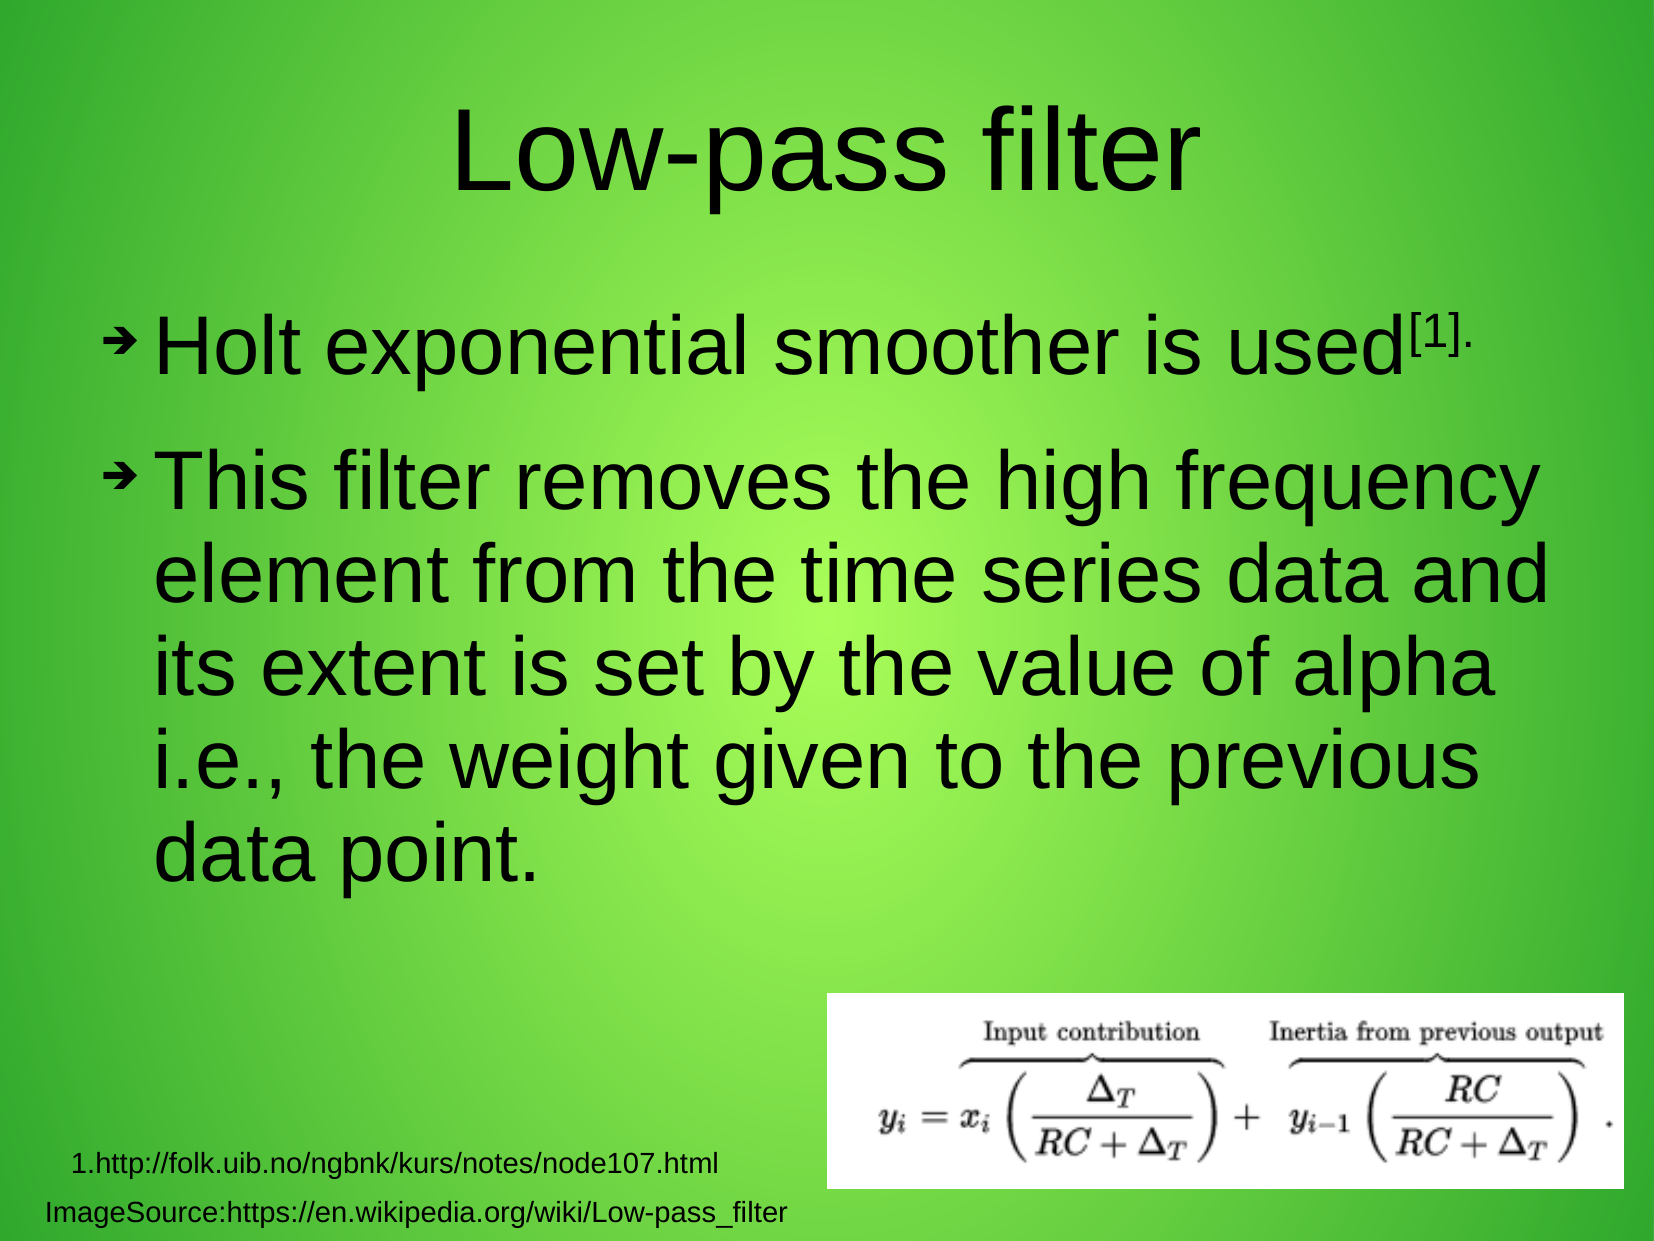

# Low-pass filter
Holt exponential smoother is used[1].
This filter removes the high frequency element from the time series data and its extent is set by the value of alpha i.e., the weight given to the previous data point.
1.http://folk.uib.no/ngbnk/kurs/notes/node107.html
ImageSource:https://en.wikipedia.org/wiki/Low-pass_filter